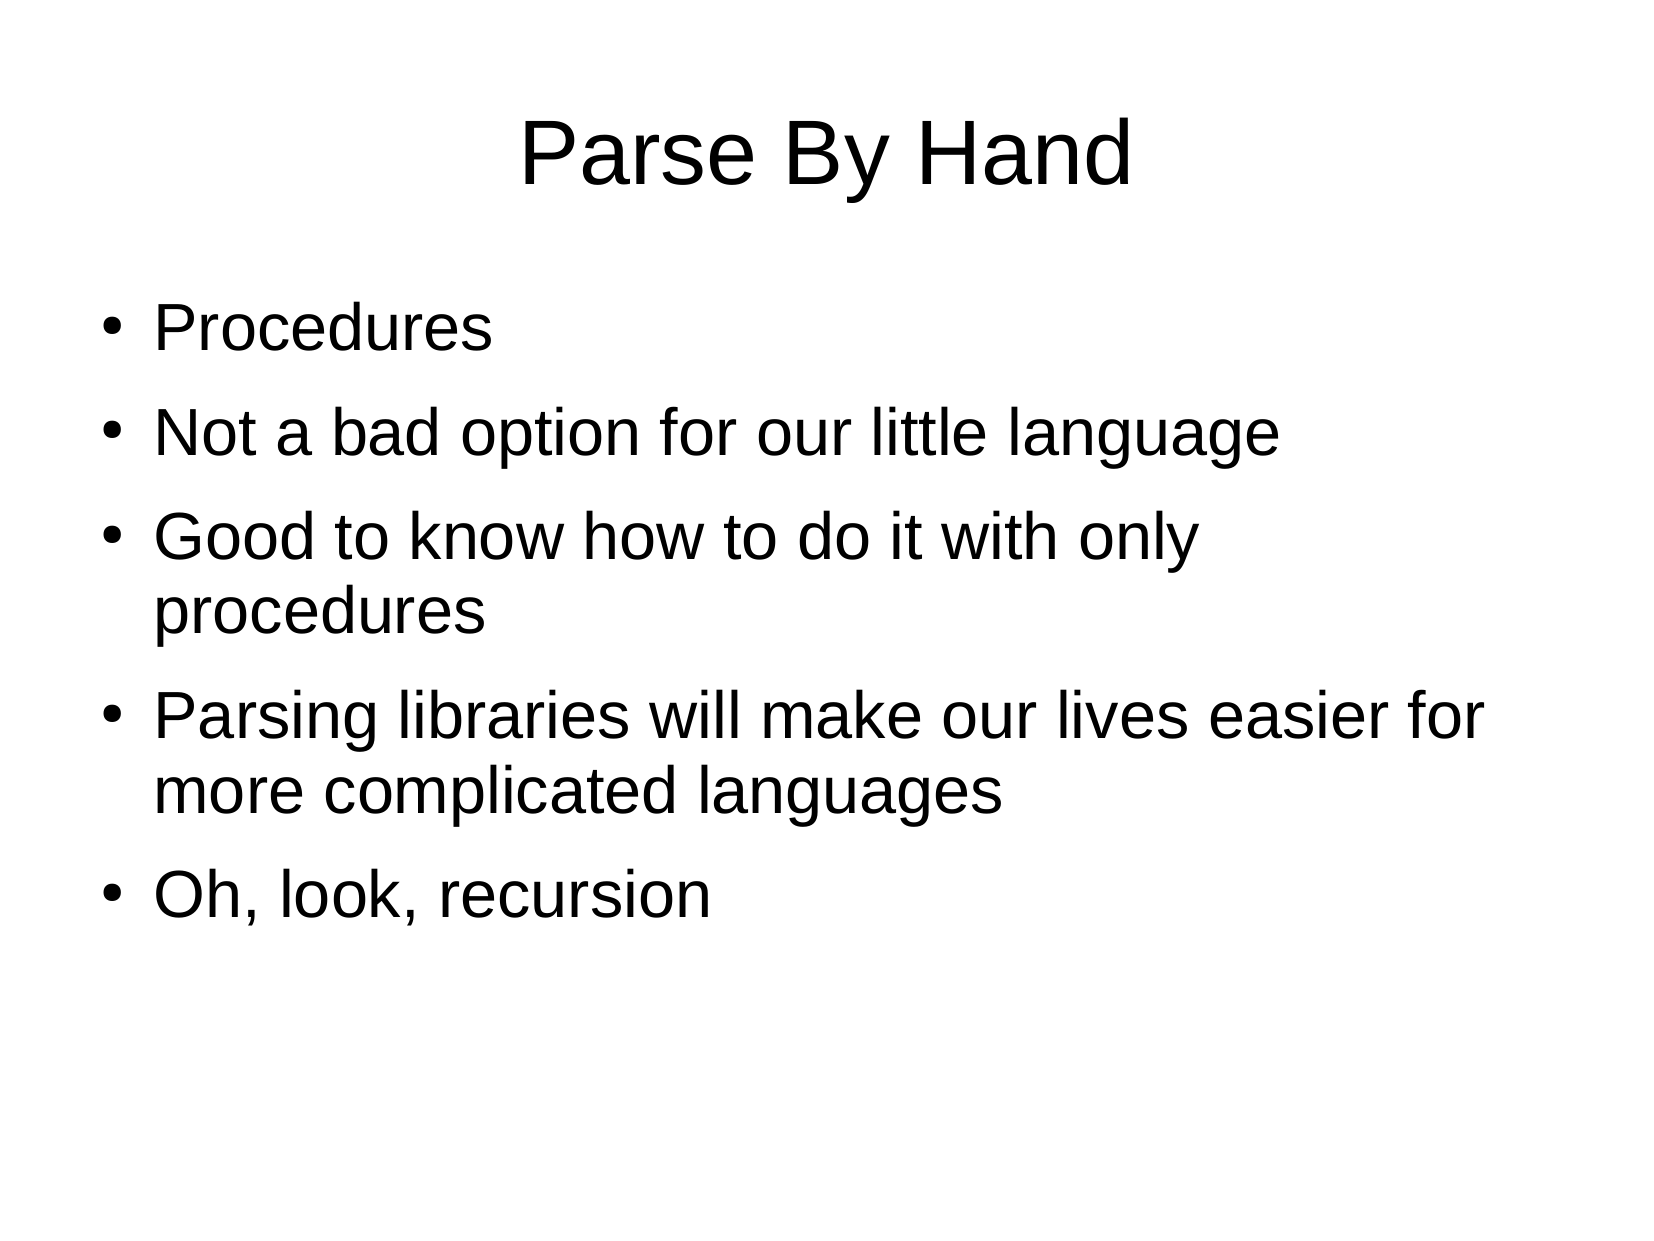

# Parse By Hand
Procedures
Not a bad option for our little language
Good to know how to do it with only procedures
Parsing libraries will make our lives easier for more complicated languages
Oh, look, recursion